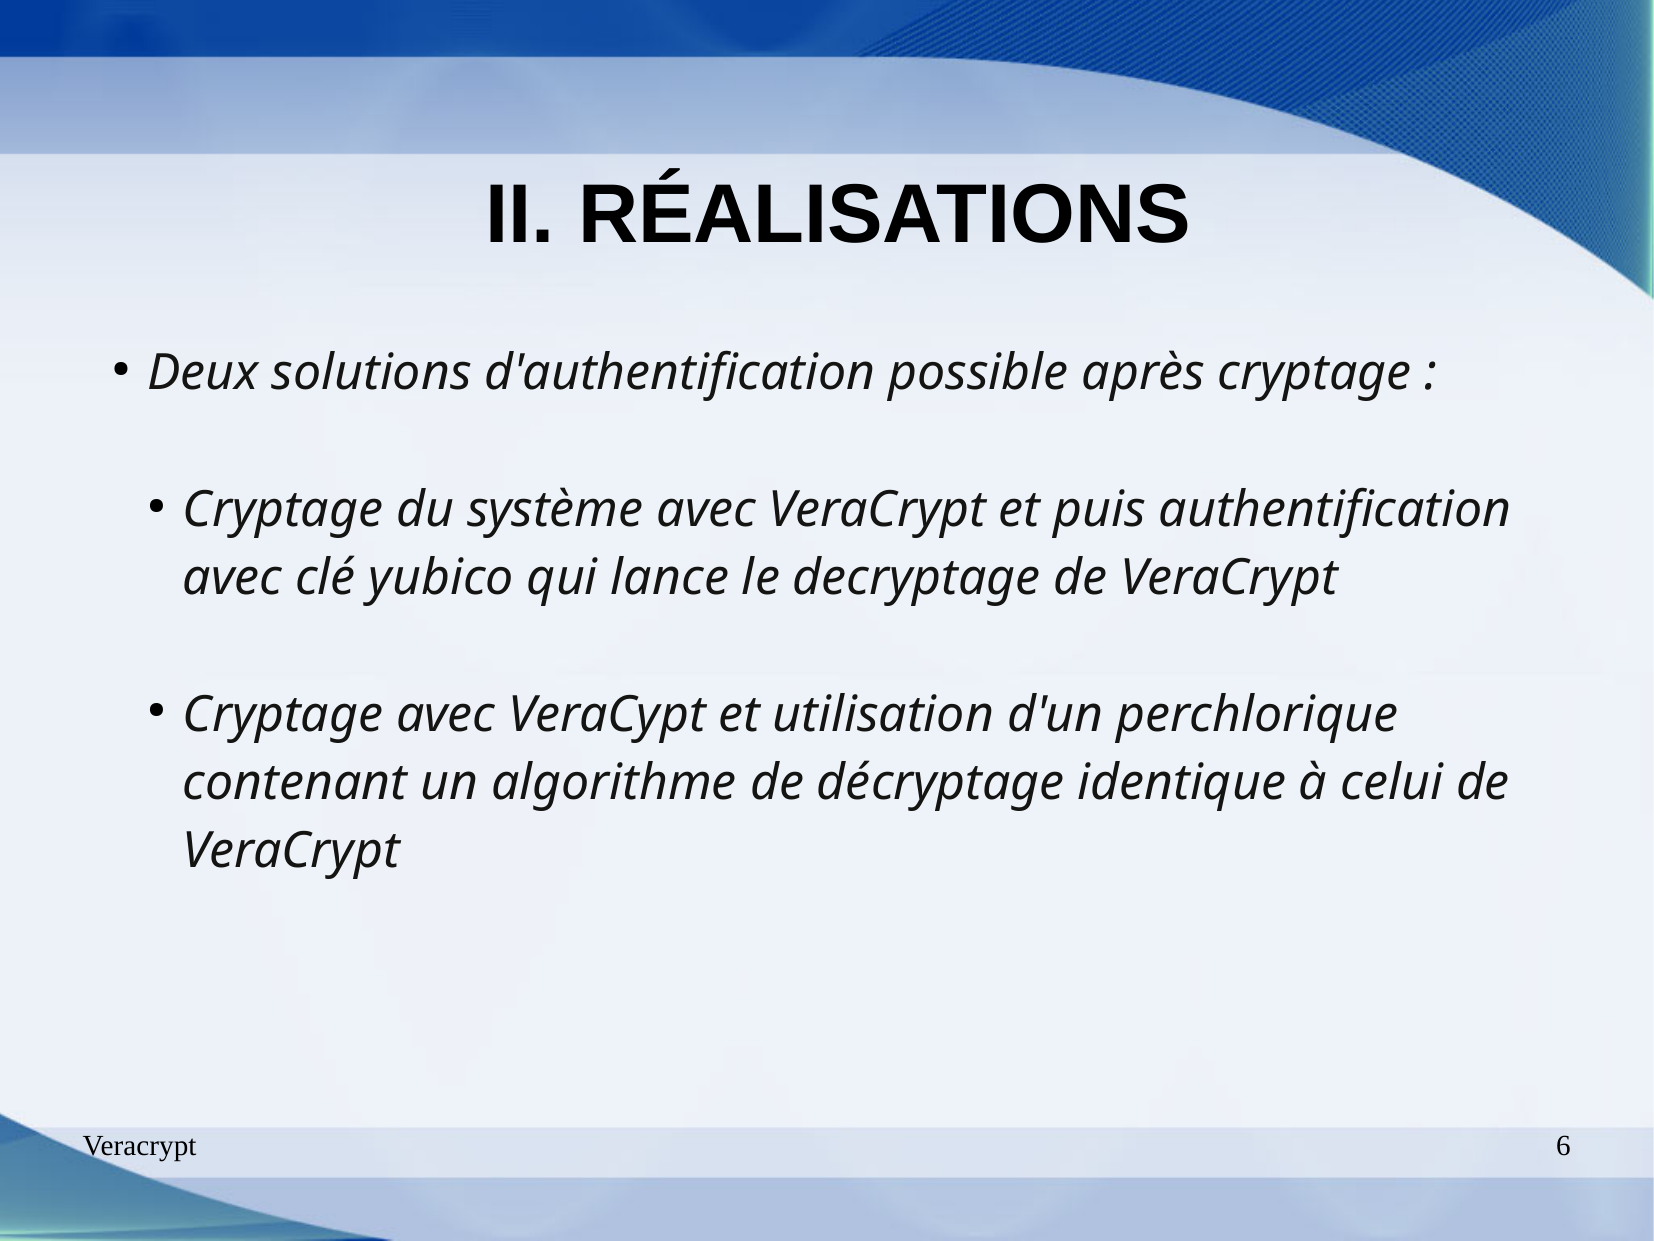

II. RÉALISATIONS
Deux solutions d'authentification possible après cryptage :
Cryptage du système avec VeraCrypt et puis authentification avec clé yubico qui lance le decryptage de VeraCrypt
Cryptage avec VeraCypt et utilisation d'un perchlorique contenant un algorithme de décryptage identique à celui de VeraCrypt
Veracrypt
6